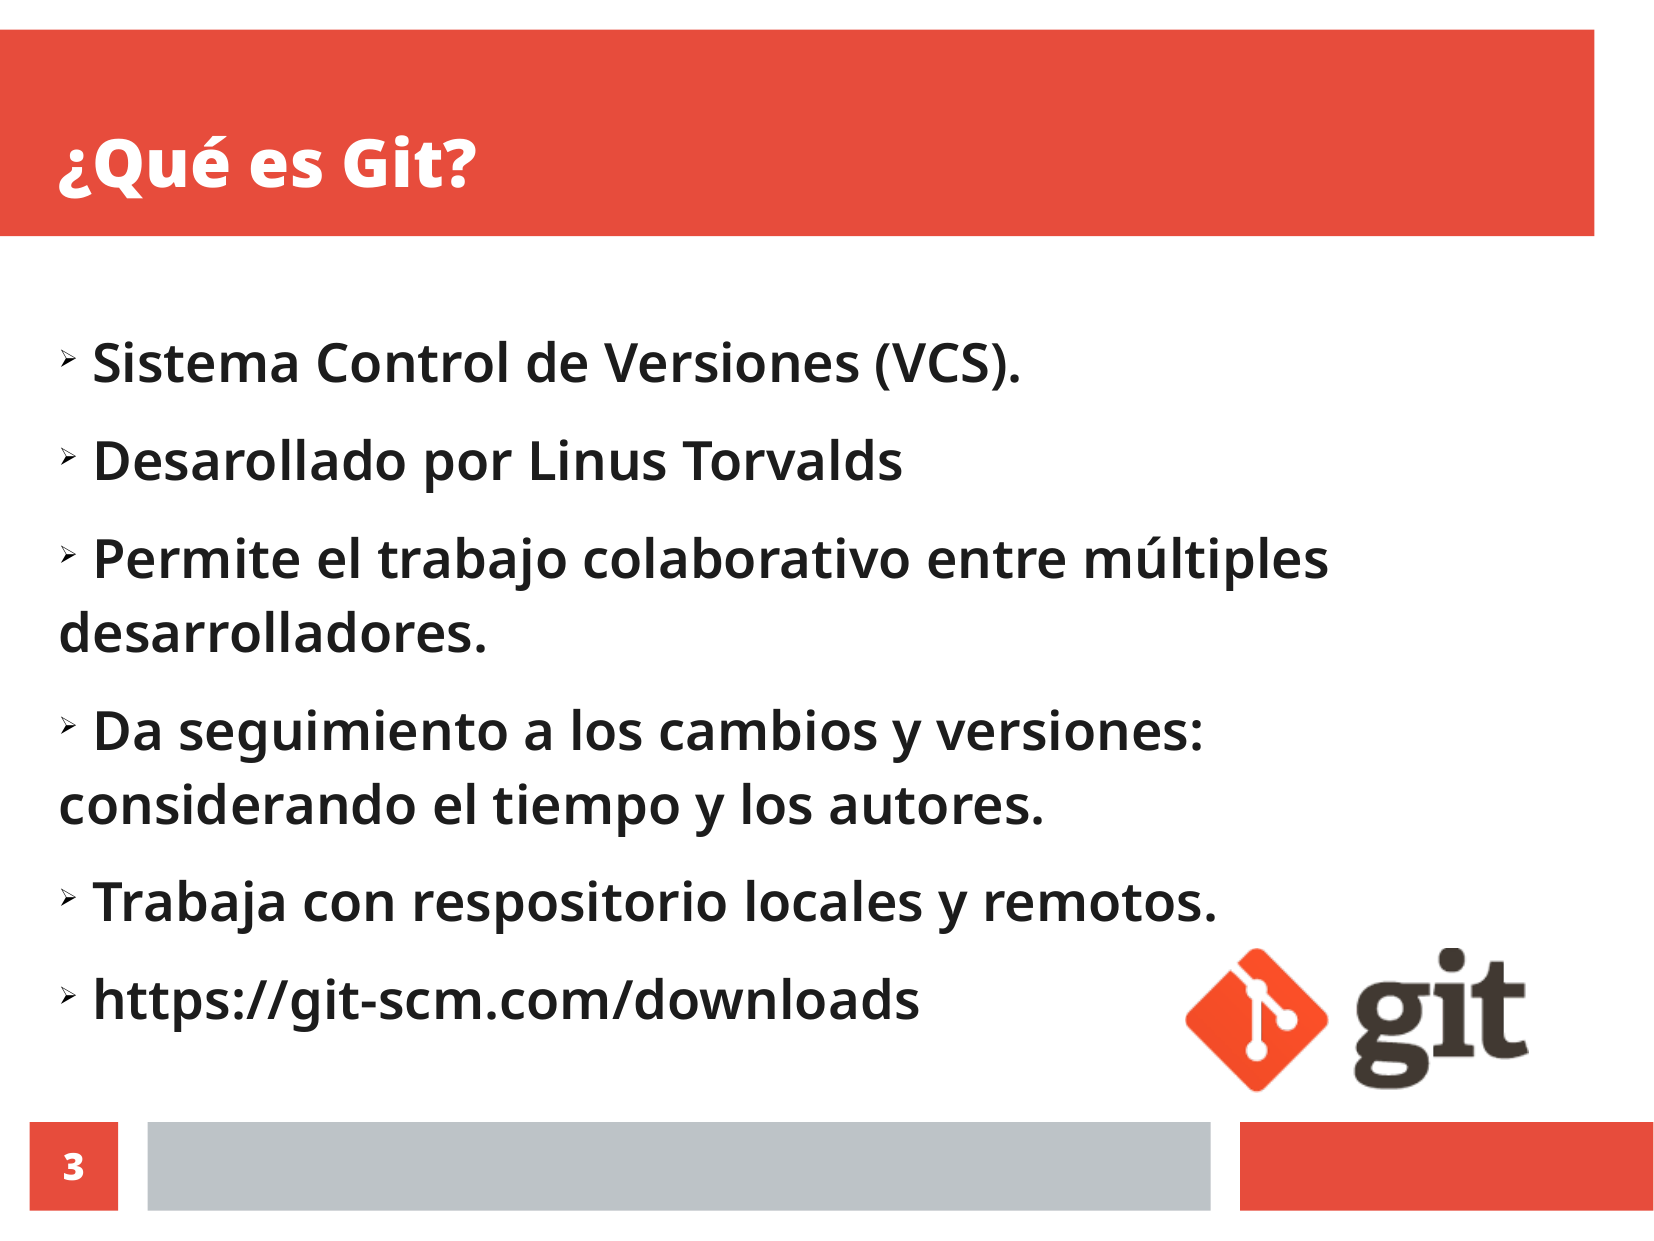

# ¿Qué es Git?
 Sistema Control de Versiones (VCS).
 Desarollado por Linus Torvalds
 Permite el trabajo colaborativo entre múltiples desarrolladores.
 Da seguimiento a los cambios y versiones: considerando el tiempo y los autores.
 Trabaja con respositorio locales y remotos.
 https://git-scm.com/downloads
3